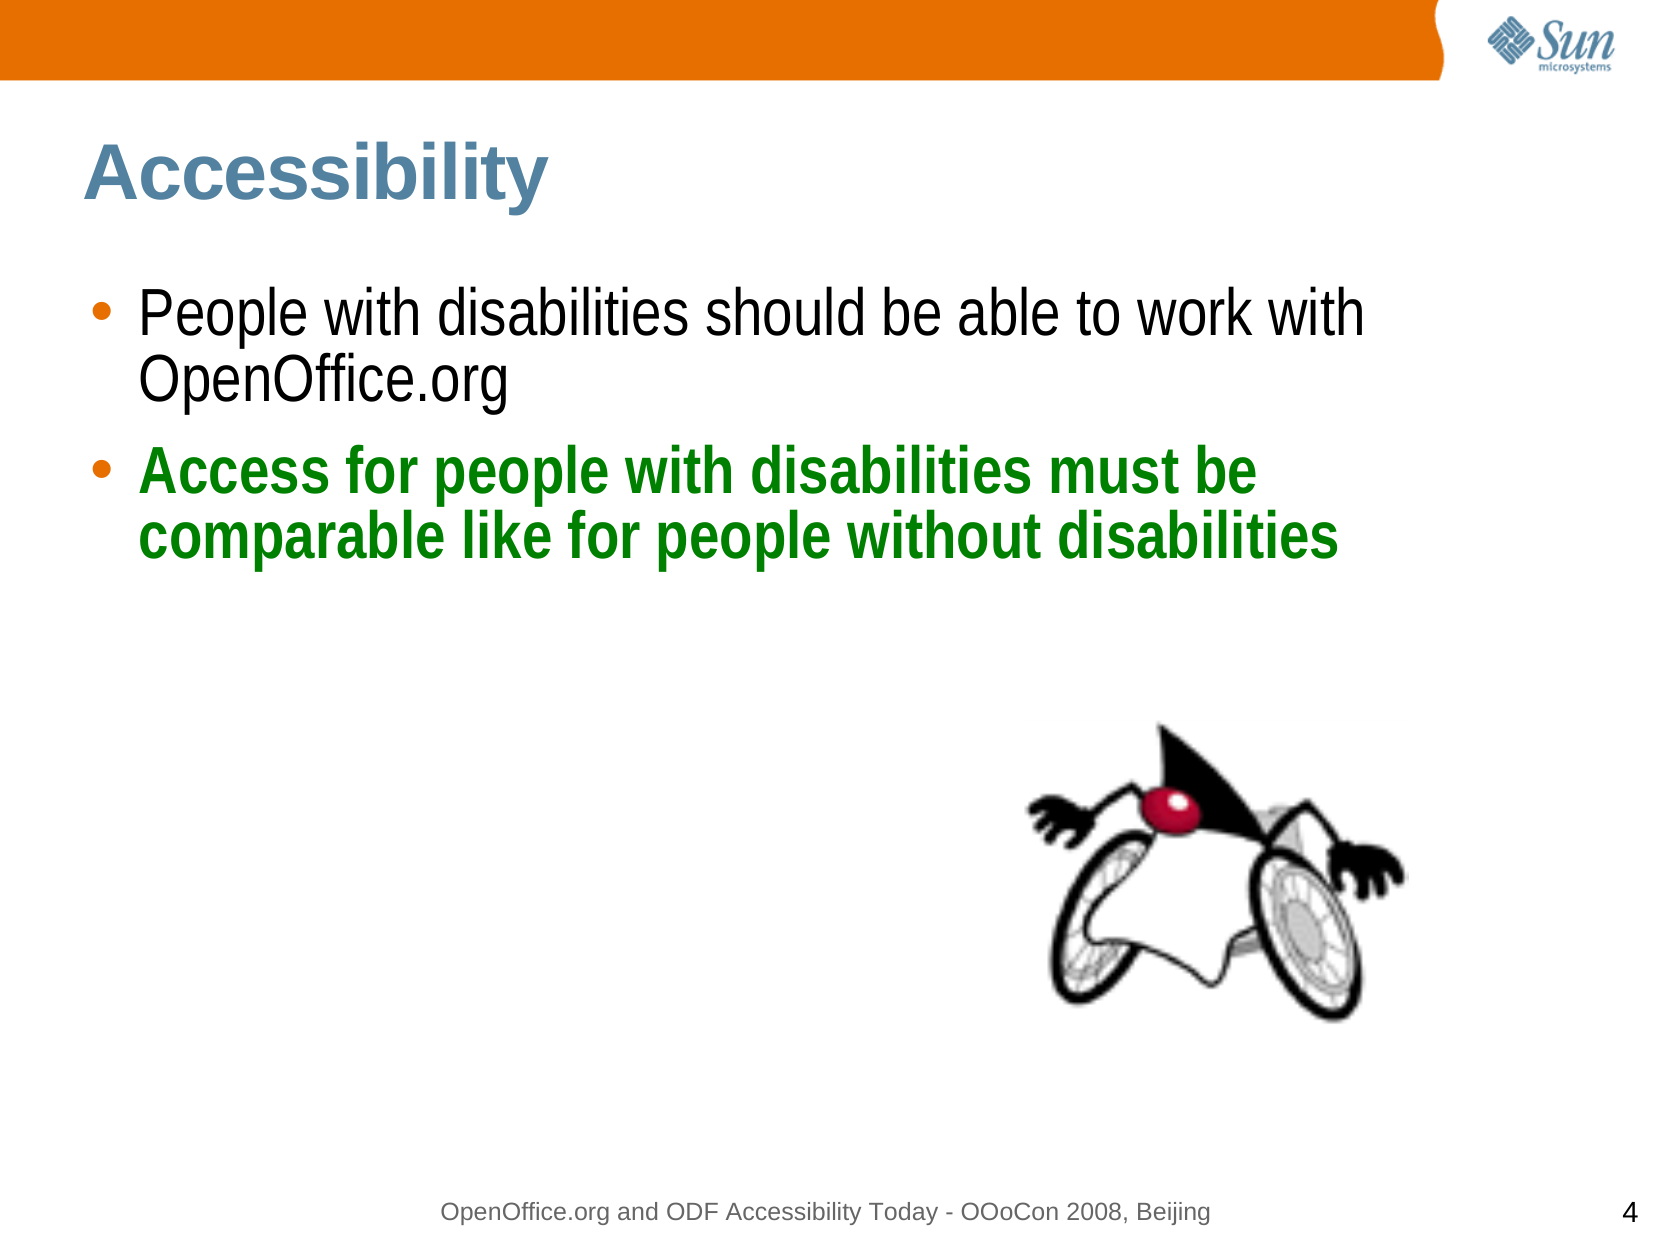

# Accessibility
People with disabilities should be able to work with OpenOffice.org
Access for people with disabilities must be comparable like for people without disabilities